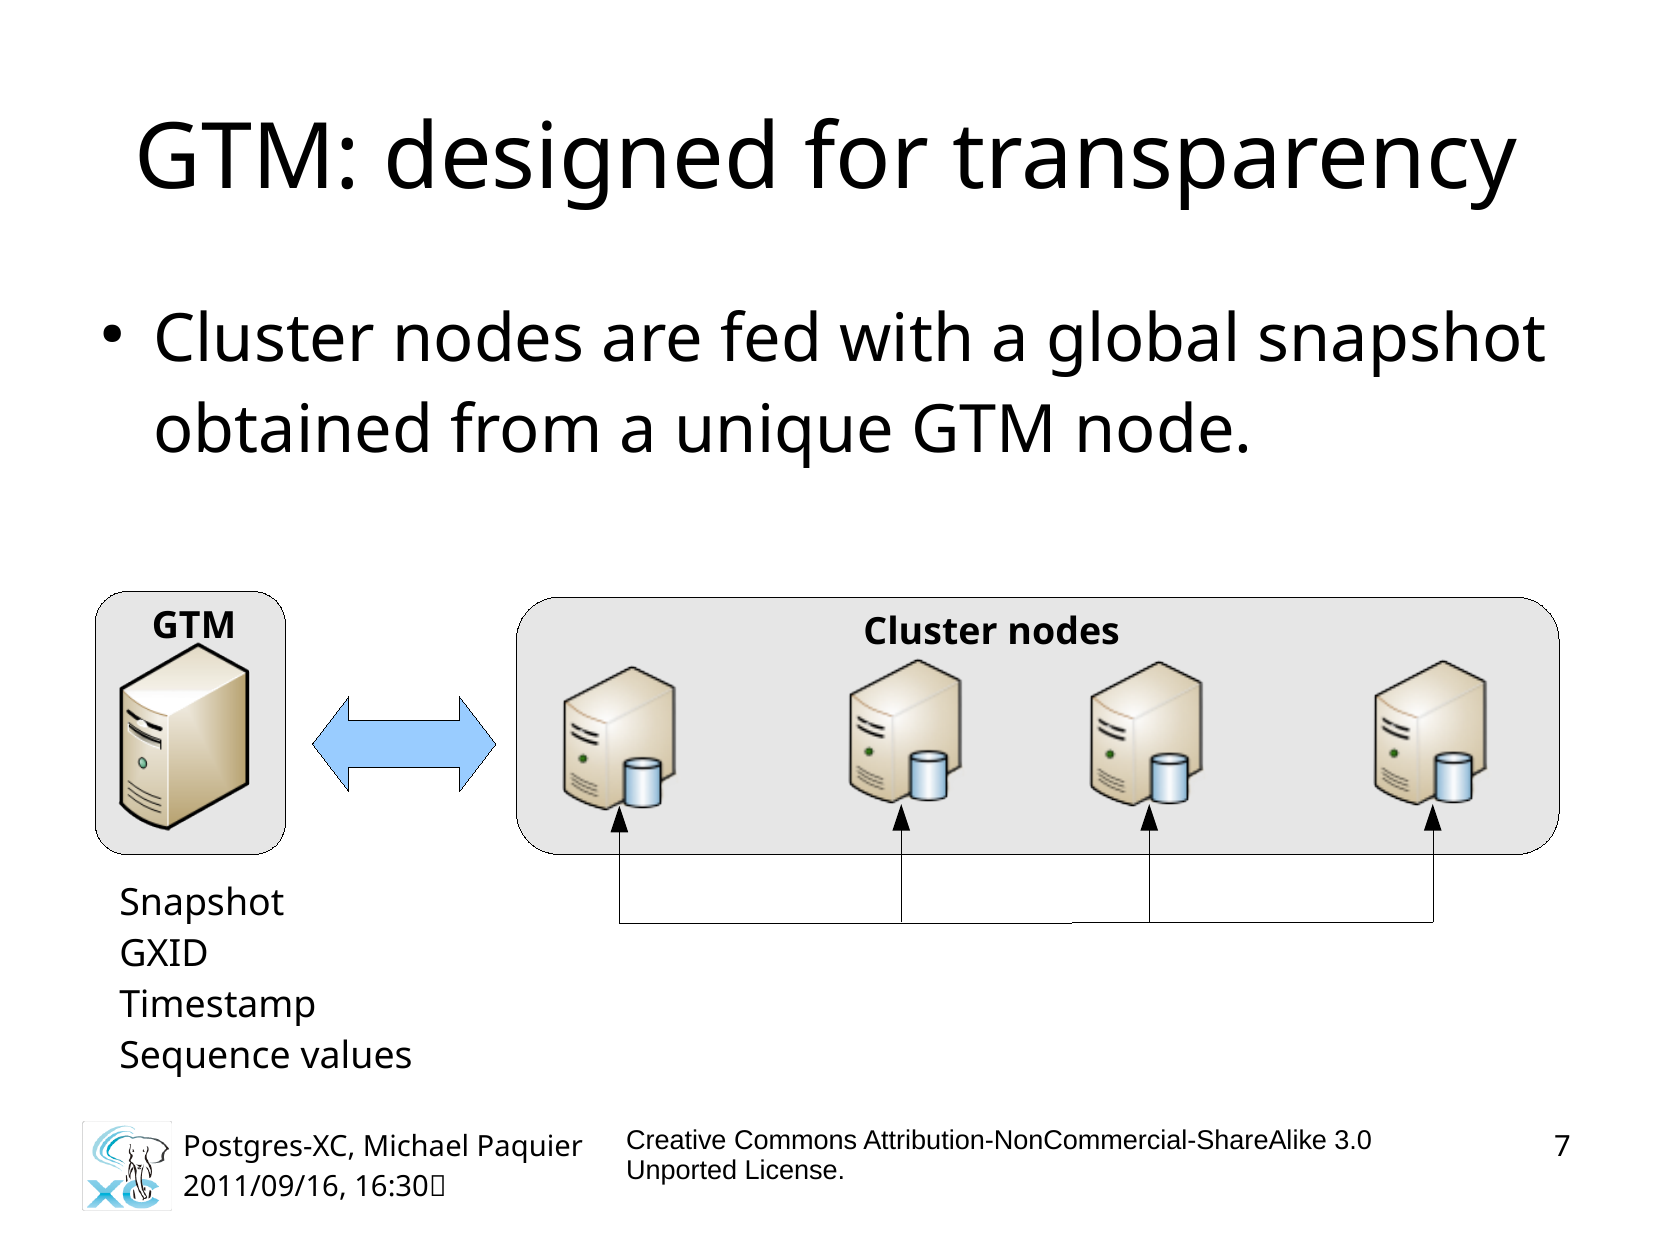

# GTM: designed for transparency
Cluster nodes are fed with a global snapshot obtained from a unique GTM node.
GTM
Cluster nodes
Snapshot
GXID
Timestamp
Sequence values
7